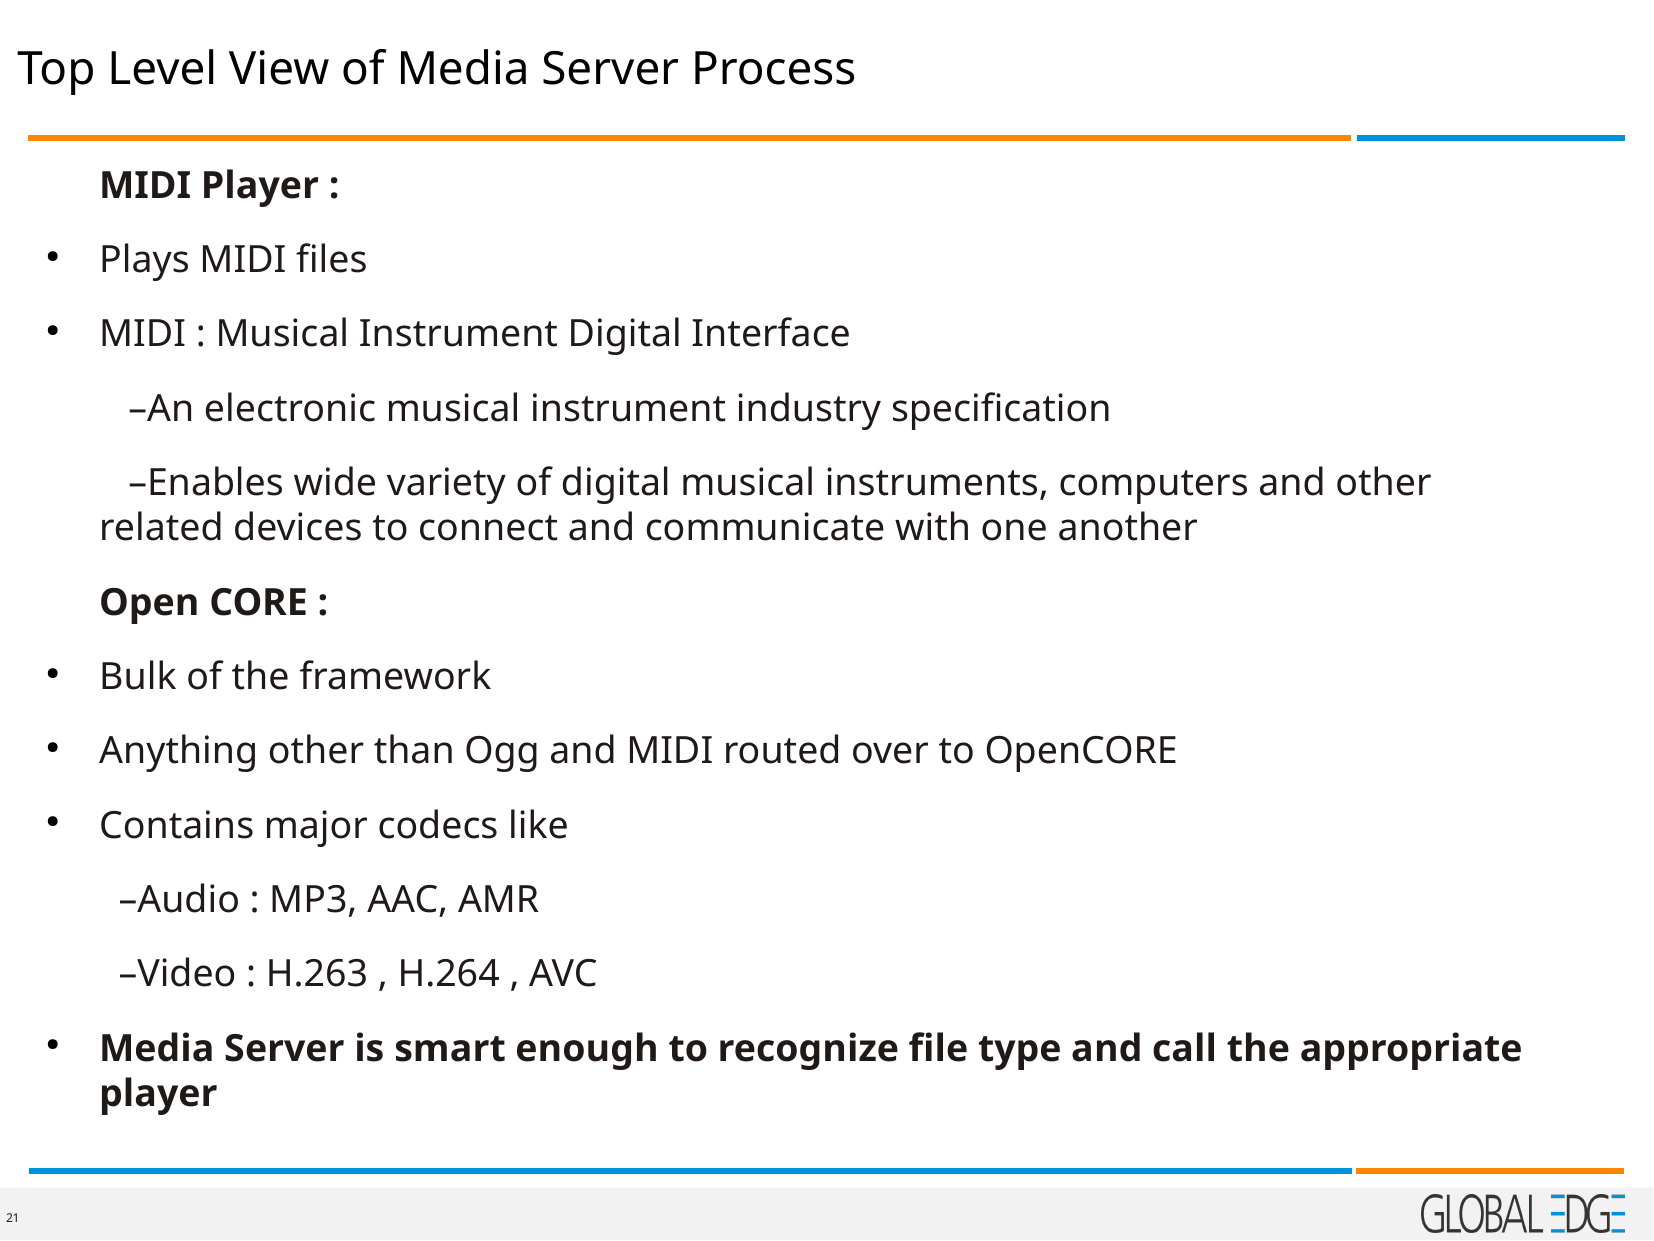

Top Level View of Media Server Process
# MIDI Player :
Plays MIDI files
MIDI : Musical Instrument Digital Interface
 –An electronic musical instrument industry specification
 –Enables wide variety of digital musical instruments, computers and other related devices to connect and communicate with one another
Open CORE :
Bulk of the framework
Anything other than Ogg and MIDI routed over to OpenCORE
Contains major codecs like
 –Audio : MP3, AAC, AMR
 –Video : H.263 , H.264 , AVC
Media Server is smart enough to recognize file type and call the appropriate player